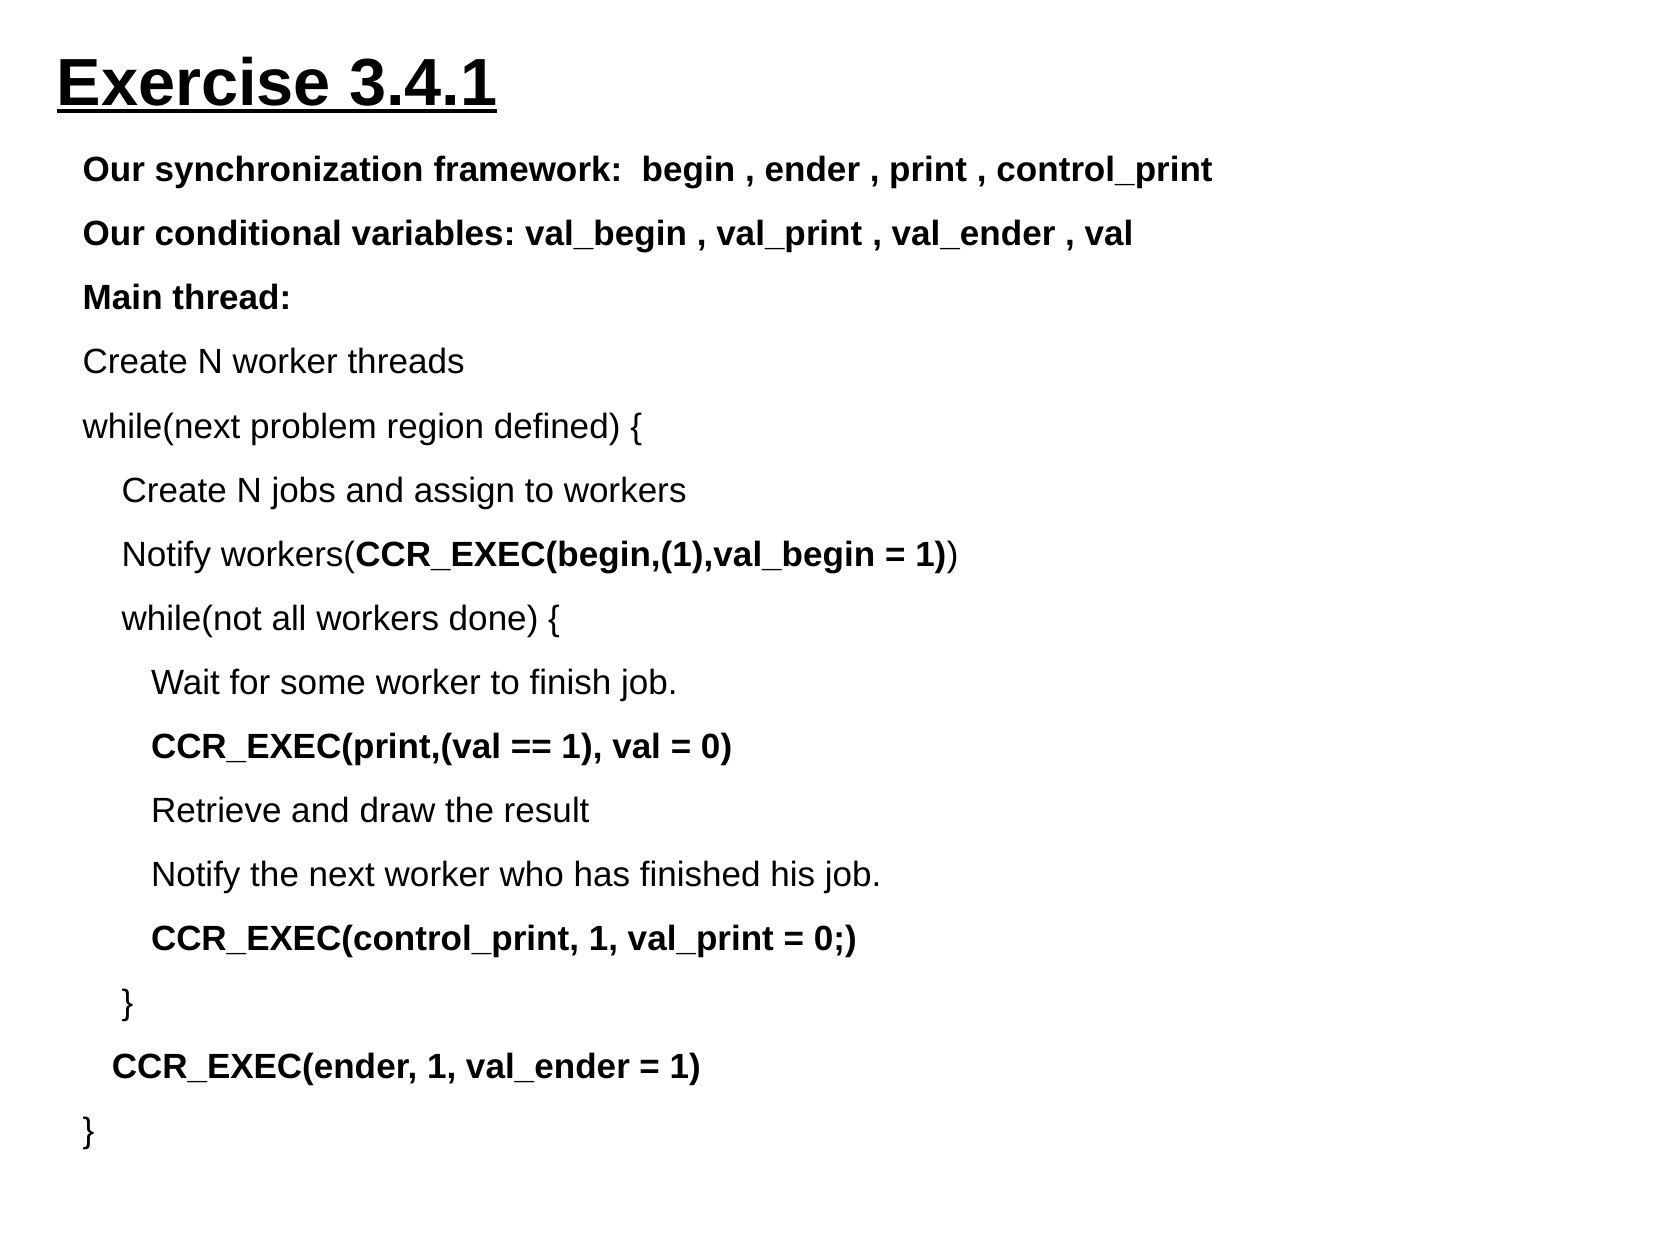

# Exercise 3.4.1
Our synchronization framework: begin , ender , print , control_print
Our conditional variables: val_begin , val_print , val_ender , val
Main thread:
Create N worker threads
while(next problem region defined) {
 Create N jobs and assign to workers
 Notify workers(CCR_EXEC(begin,(1),val_begin = 1))
 while(not all workers done) {
 Wait for some worker to finish job.
 CCR_EXEC(print,(val == 1), val = 0)
 Retrieve and draw the result
 Notify the next worker who has finished his job.
 CCR_EXEC(control_print, 1, val_print = 0;)
 }
 CCR_EXEC(ender, 1, val_ender = 1)
}